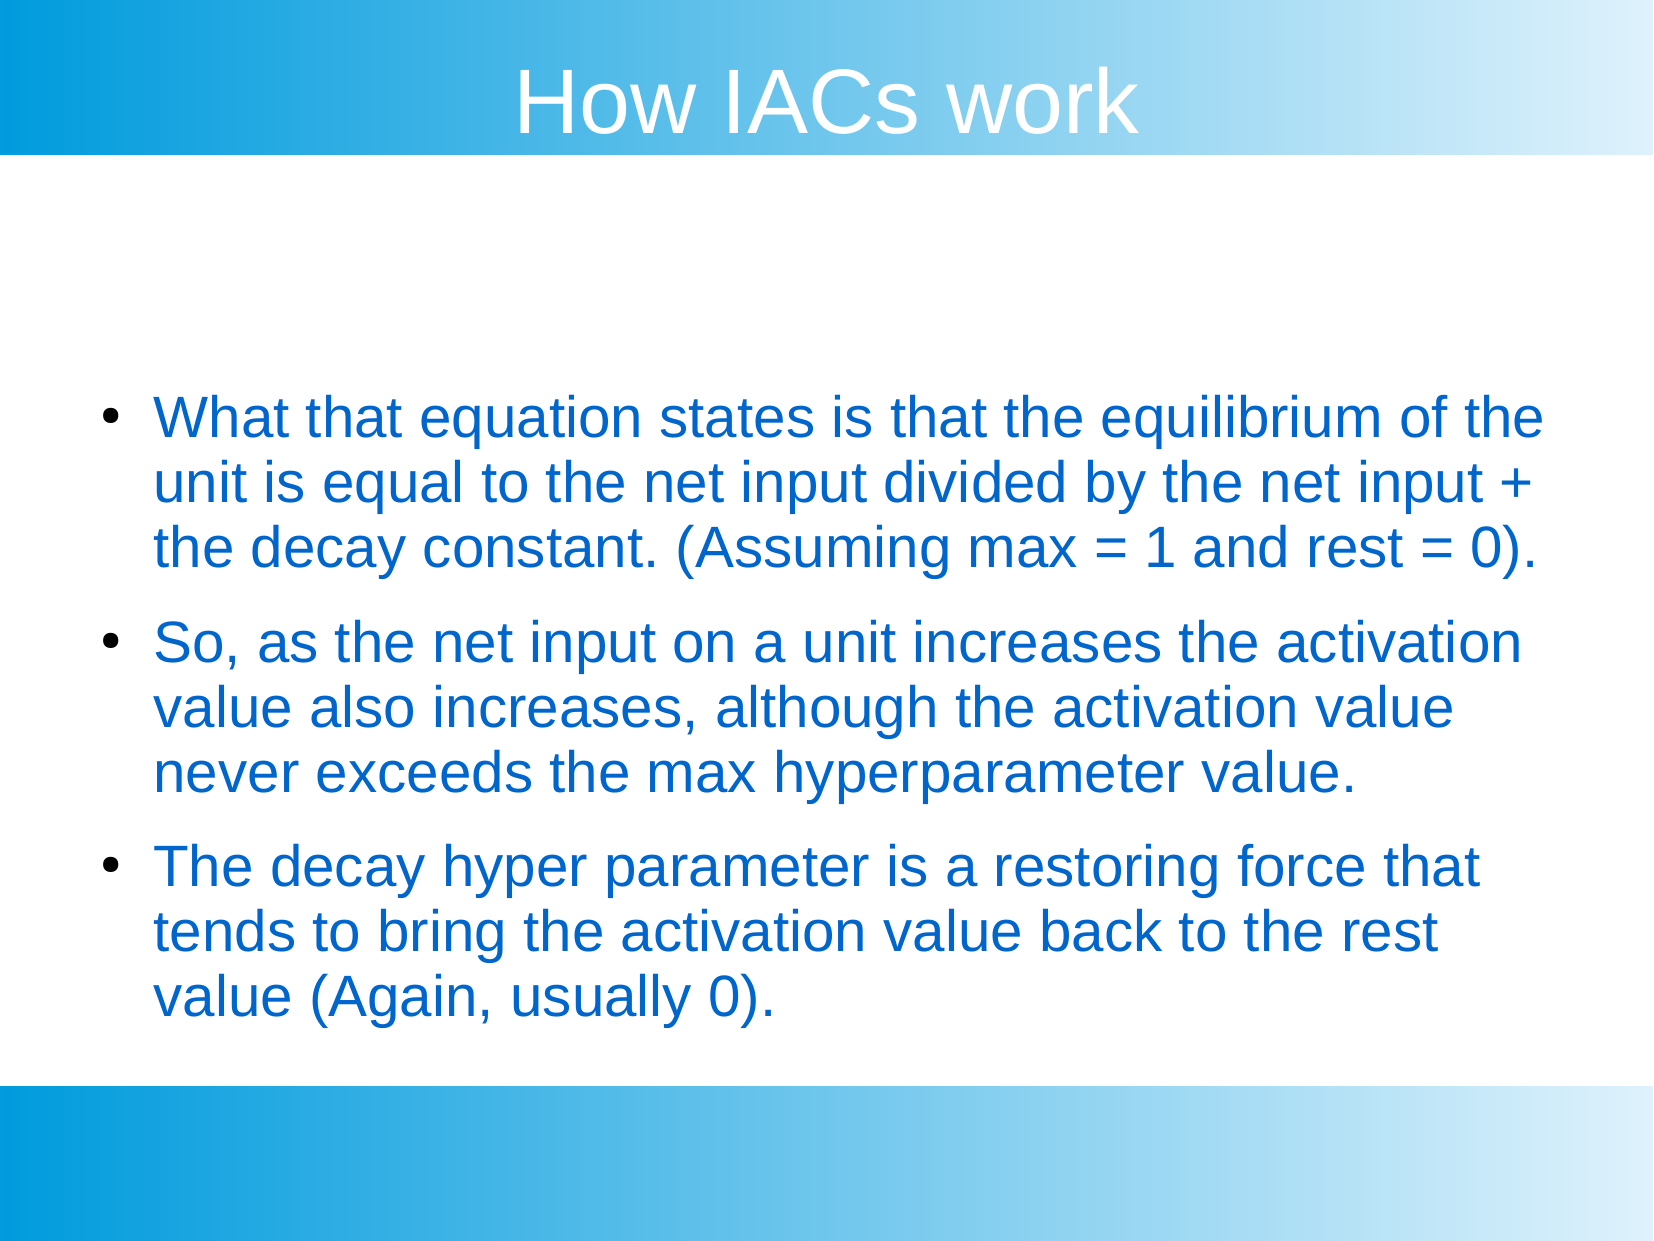

# How IACs work
What that equation states is that the equilibrium of the unit is equal to the net input divided by the net input + the decay constant. (Assuming max = 1 and rest = 0).
So, as the net input on a unit increases the activation value also increases, although the activation value never exceeds the max hyperparameter value.
The decay hyper parameter is a restoring force that tends to bring the activation value back to the rest value (Again, usually 0).